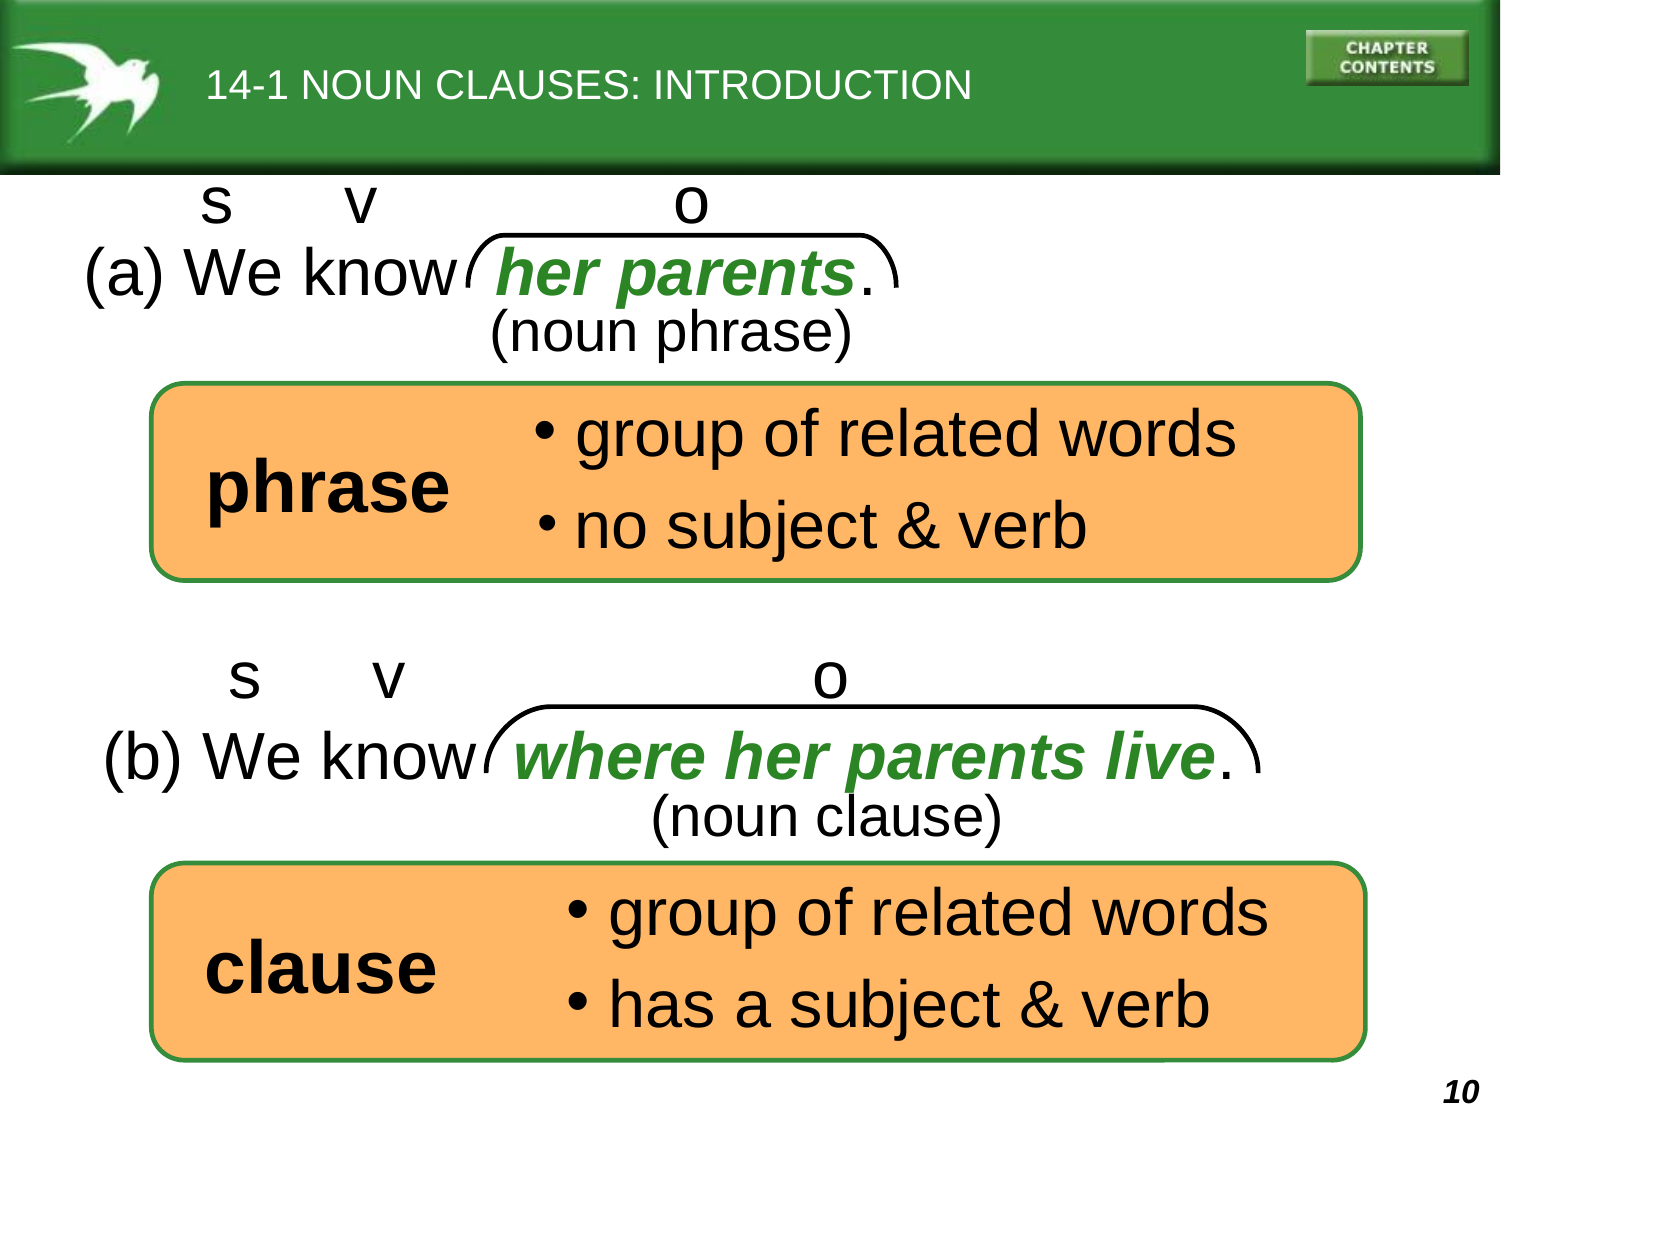

14-1 NOUN CLAUSES: INTRODUCTION
s v o
(a) We know her parents.
(noun phrase)
 group of related words
phrase
 no subject & verb
 s v o
(b) We know where her parents live.
(noun clause)
 group of related words
clause
 has a subject & verb